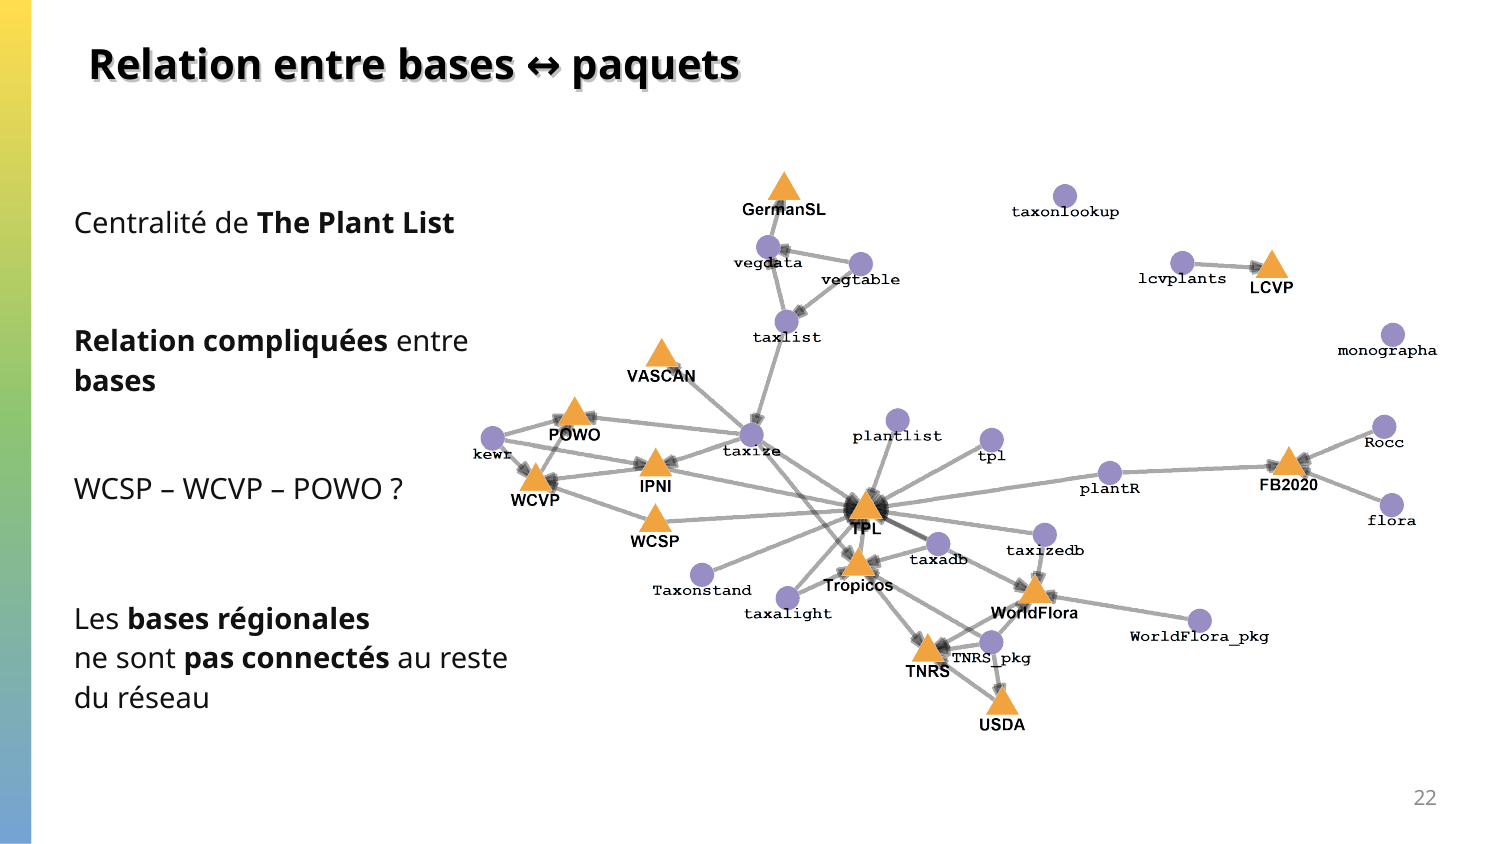

# Relation entre bases ↔ paquets
Centralité de The Plant List
Relation compliquées entre bases
WCSP – WCVP – POWO ?
Les bases régionales
ne sont pas connectés au reste du réseau